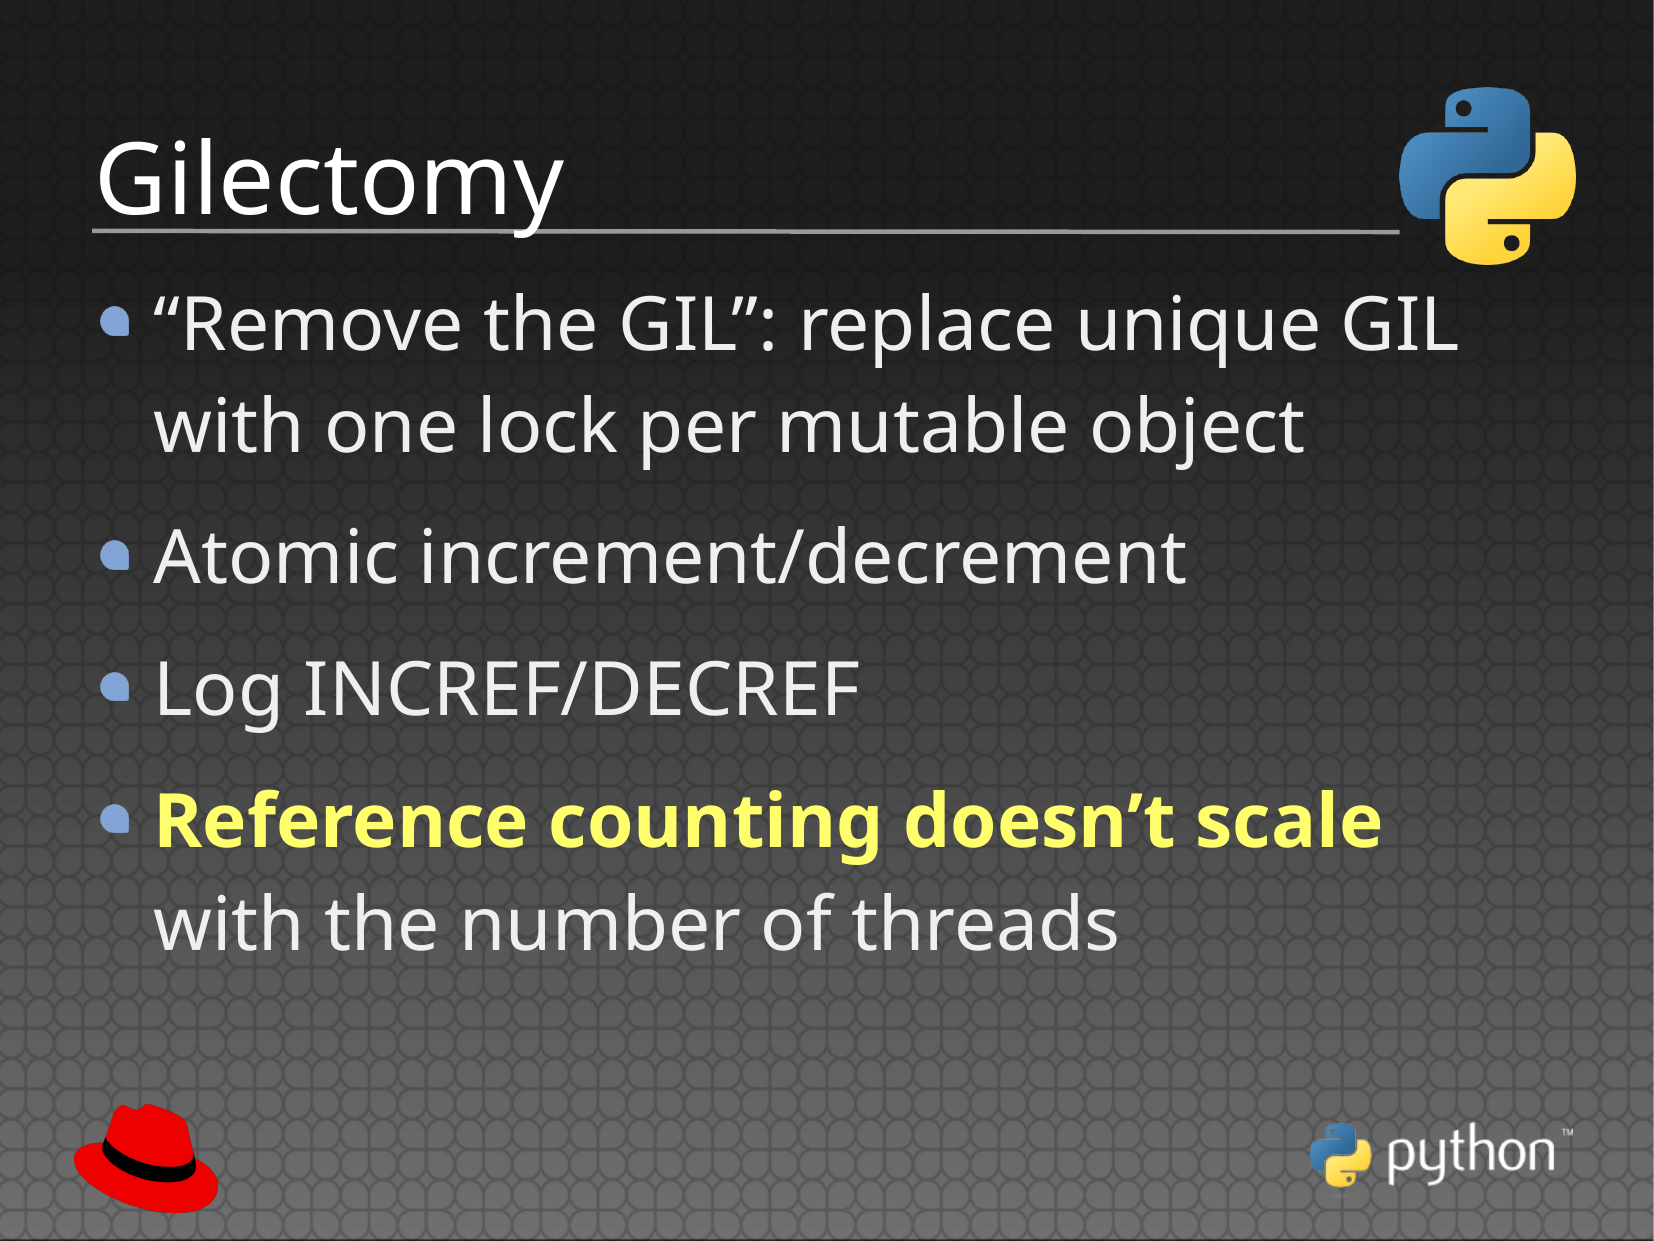

Gilectomy
# “Remove the GIL”: replace unique GIL with one lock per mutable object
Atomic increment/decrement
Log INCREF/DECREF
Reference counting doesn’t scale with the number of threads